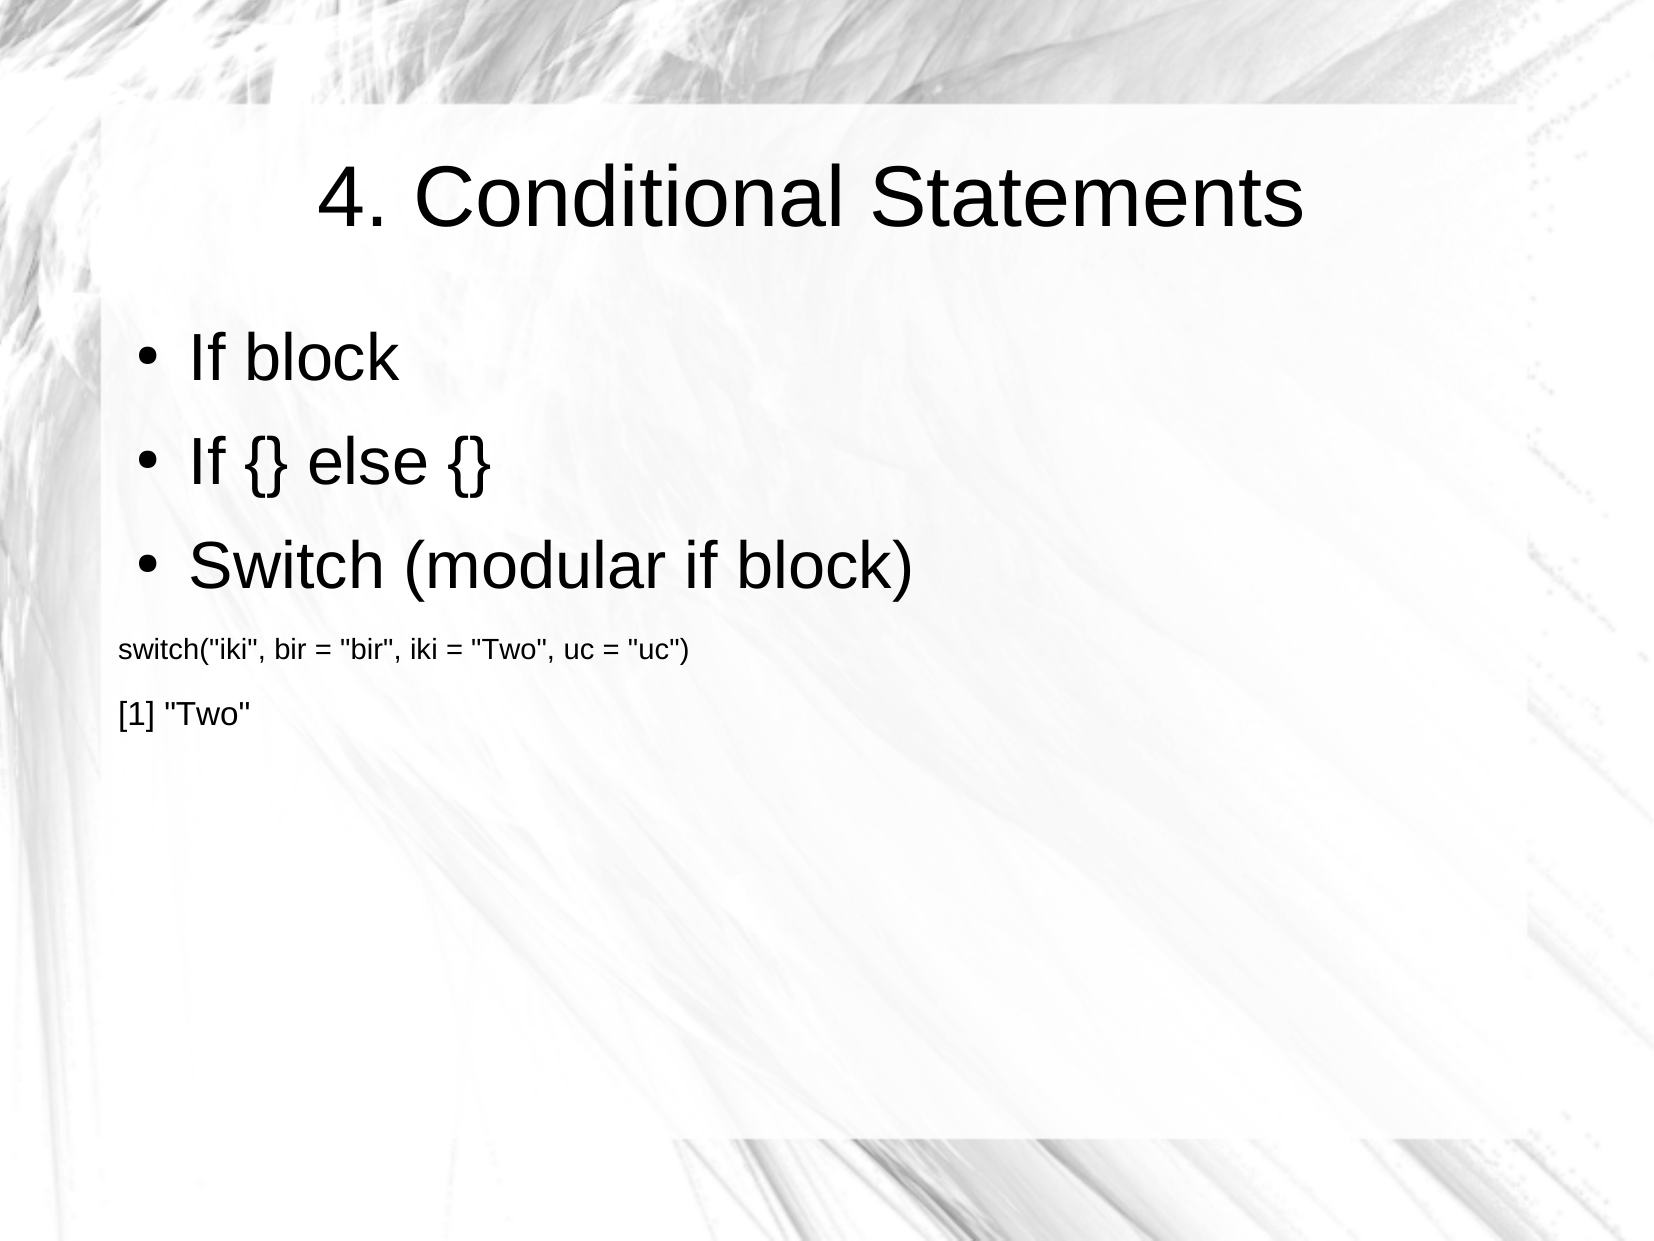

# 4. Conditional Statements
If block
If {} else {}
Switch (modular if block)
switch("iki", bir = "bir", iki = "Two", uc = "uc")
[1] "Two"